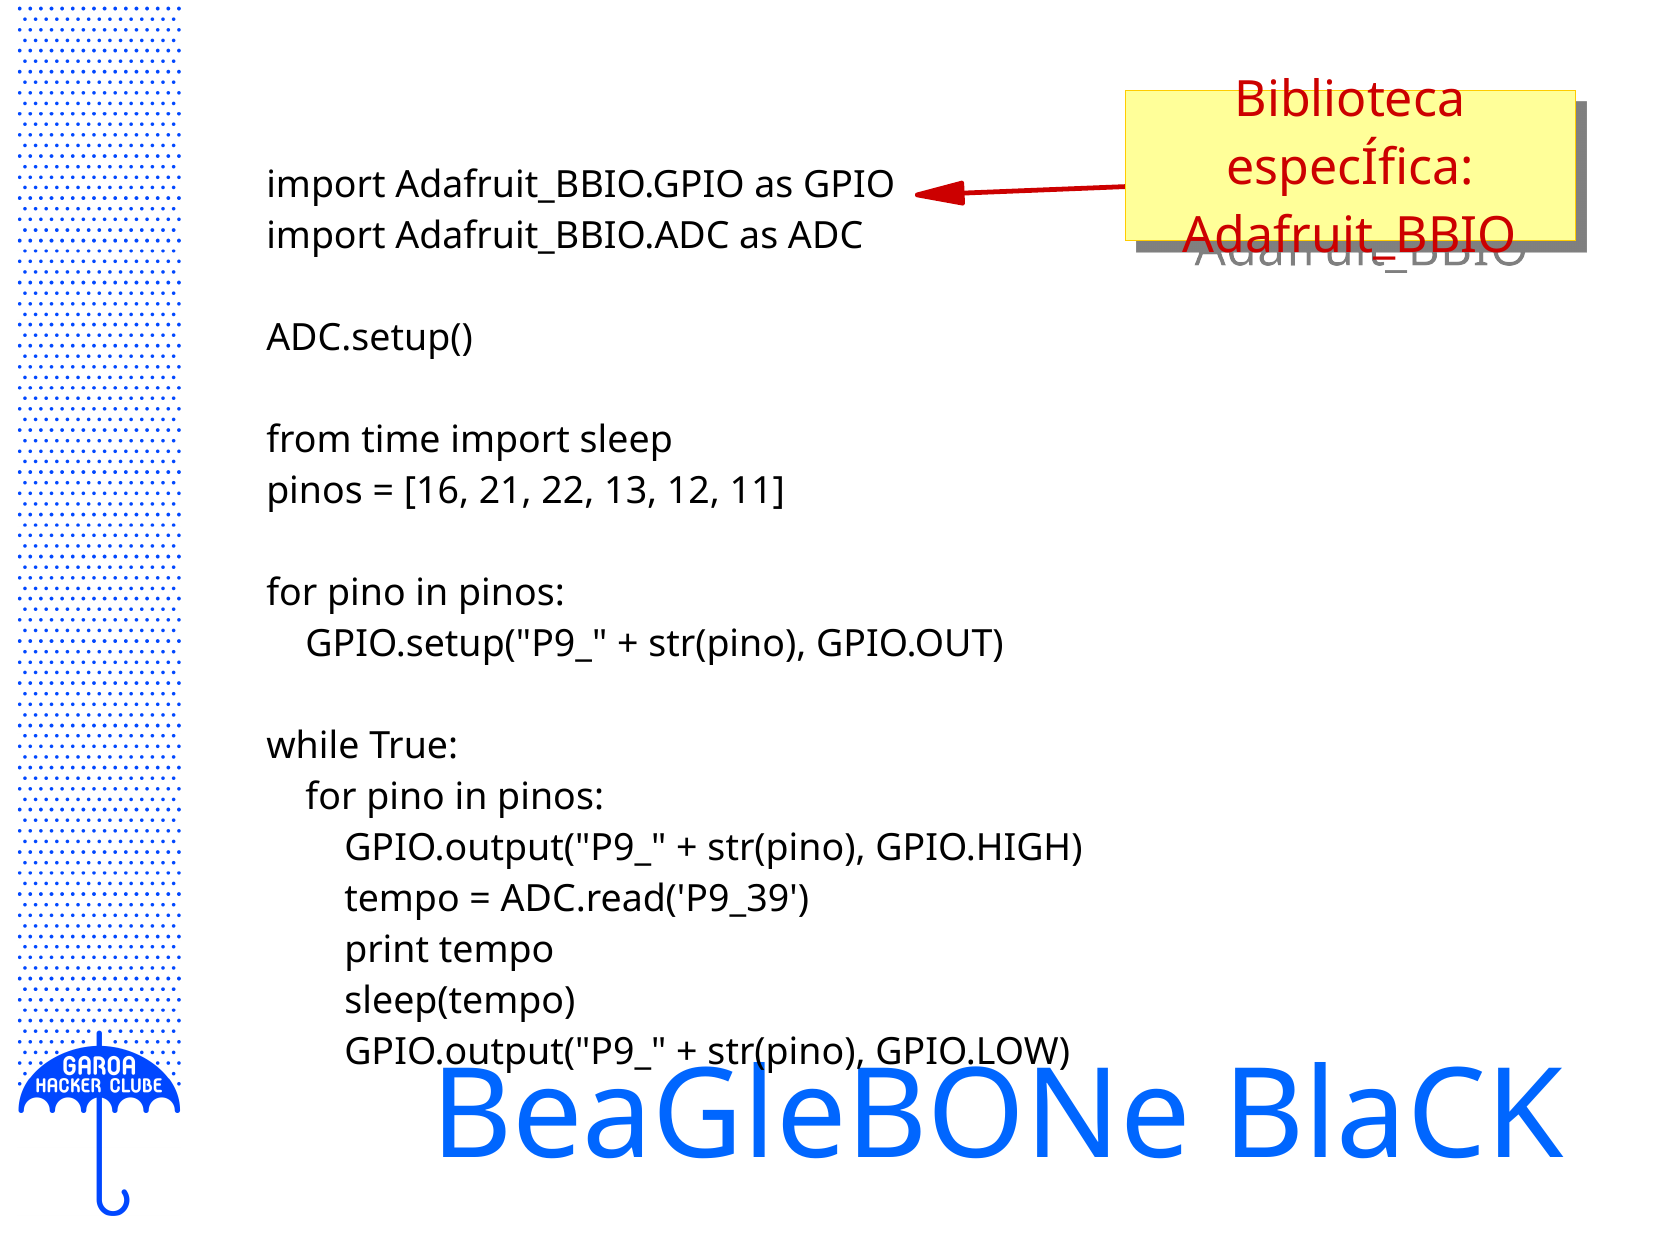

Biblioteca especÍfica: Adafruit_BBIO
import Adafruit_BBIO.GPIO as GPIO
import Adafruit_BBIO.ADC as ADC
ADC.setup()
from time import sleep
pinos = [16, 21, 22, 13, 12, 11]
for pino in pinos:
 GPIO.setup("P9_" + str(pino), GPIO.OUT)
while True:
 for pino in pinos:
 GPIO.output("P9_" + str(pino), GPIO.HIGH)
 tempo = ADC.read('P9_39')
 print tempo
 sleep(tempo)
 GPIO.output("P9_" + str(pino), GPIO.LOW)
# BeaGleBONe BlaCK